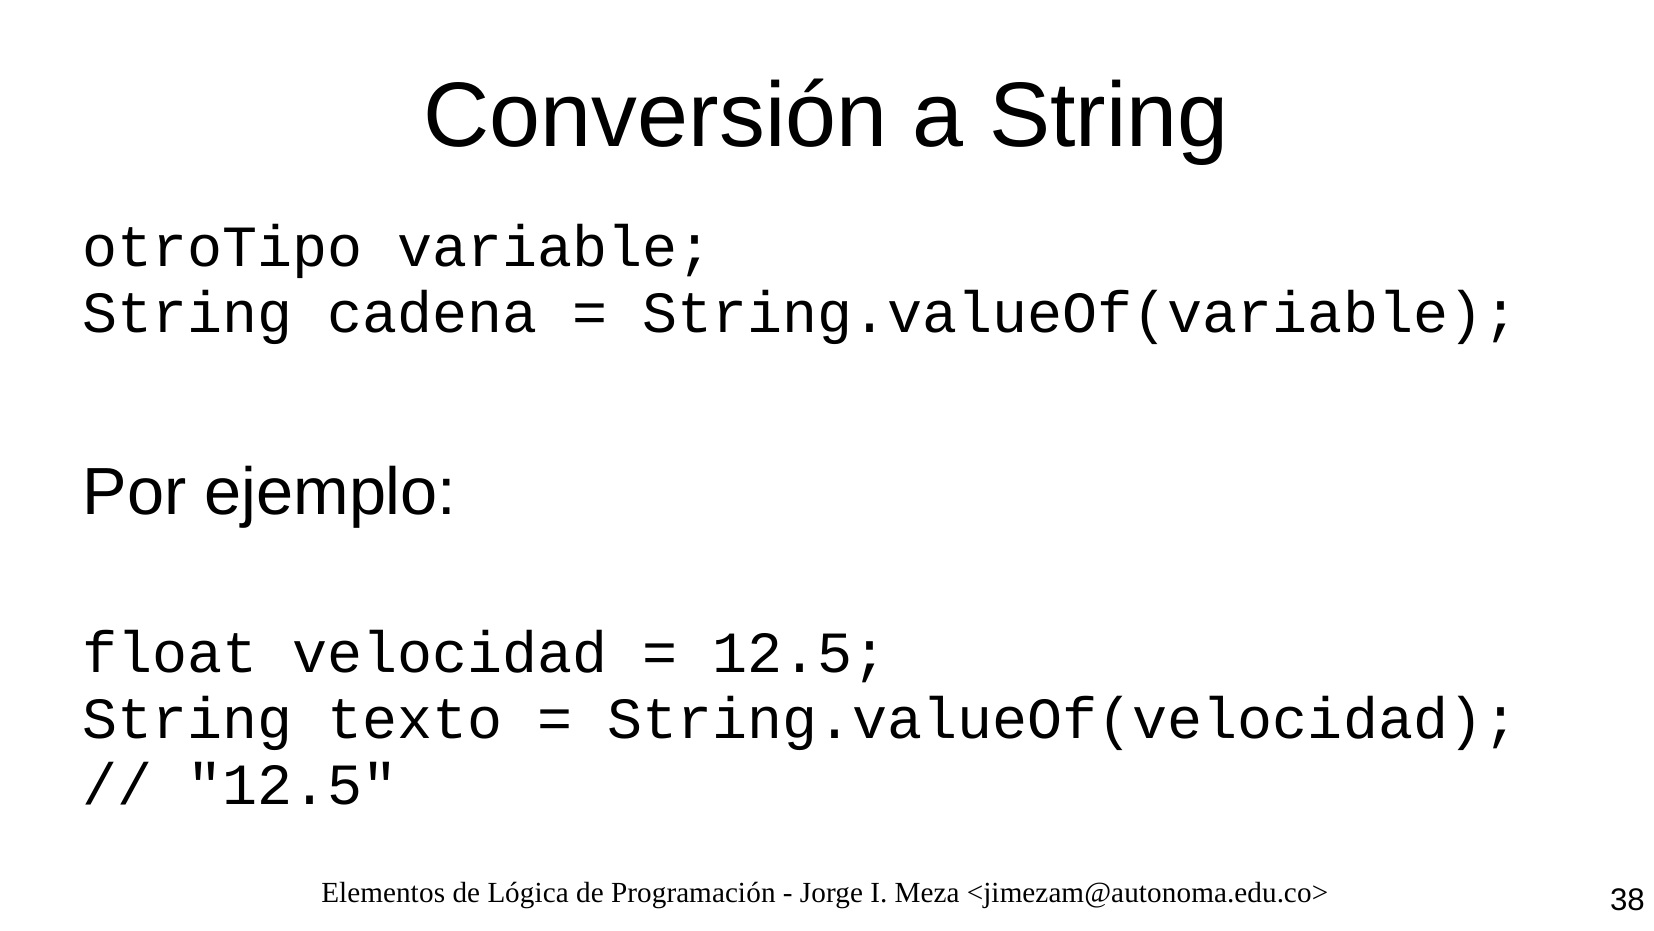

# Conversión a String
otroTipo variable;
String cadena = String.valueOf(variable);
Por ejemplo:
float velocidad = 12.5;
String texto = String.valueOf(velocidad);
// "12.5"
Elementos de Lógica de Programación - Jorge I. Meza <jimezam@autonoma.edu.co>